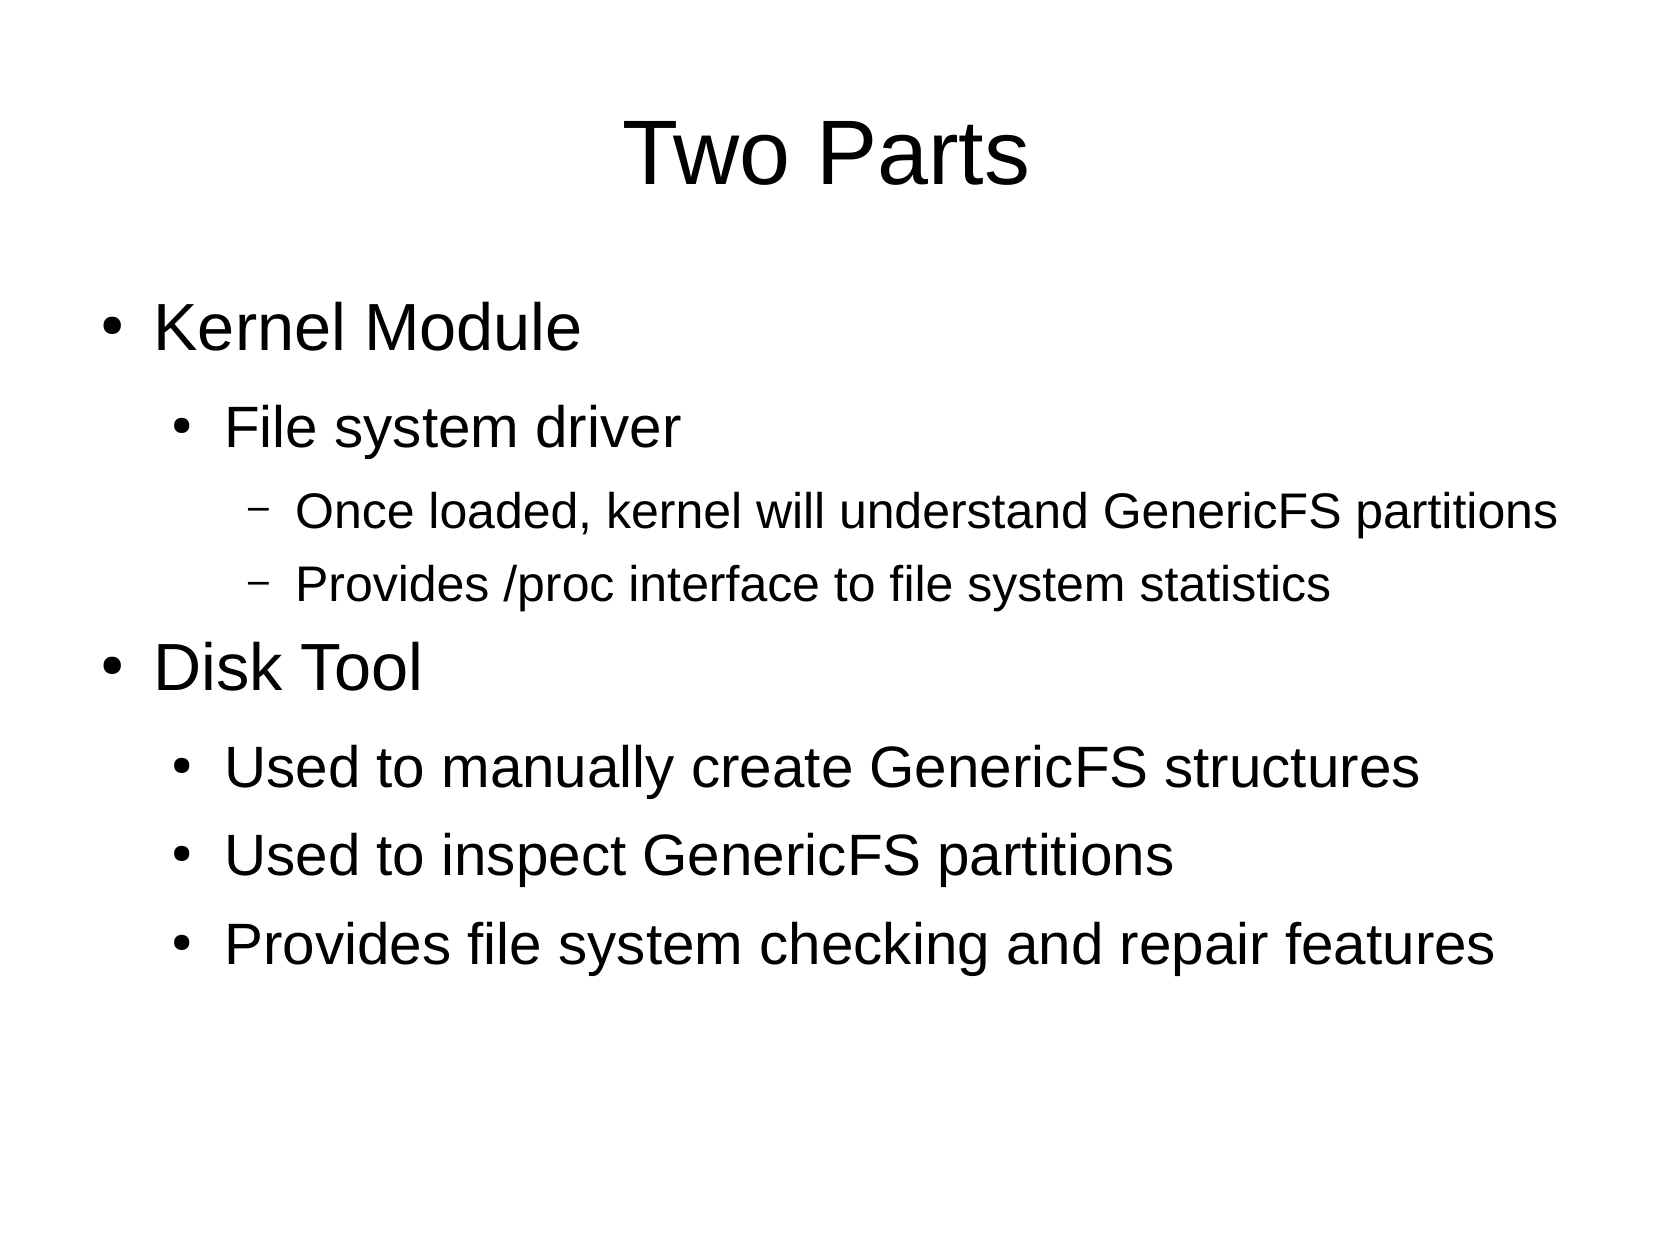

# Two Parts
Kernel Module
File system driver
Once loaded, kernel will understand GenericFS partitions
Provides /proc interface to file system statistics
Disk Tool
Used to manually create GenericFS structures
Used to inspect GenericFS partitions
Provides file system checking and repair features